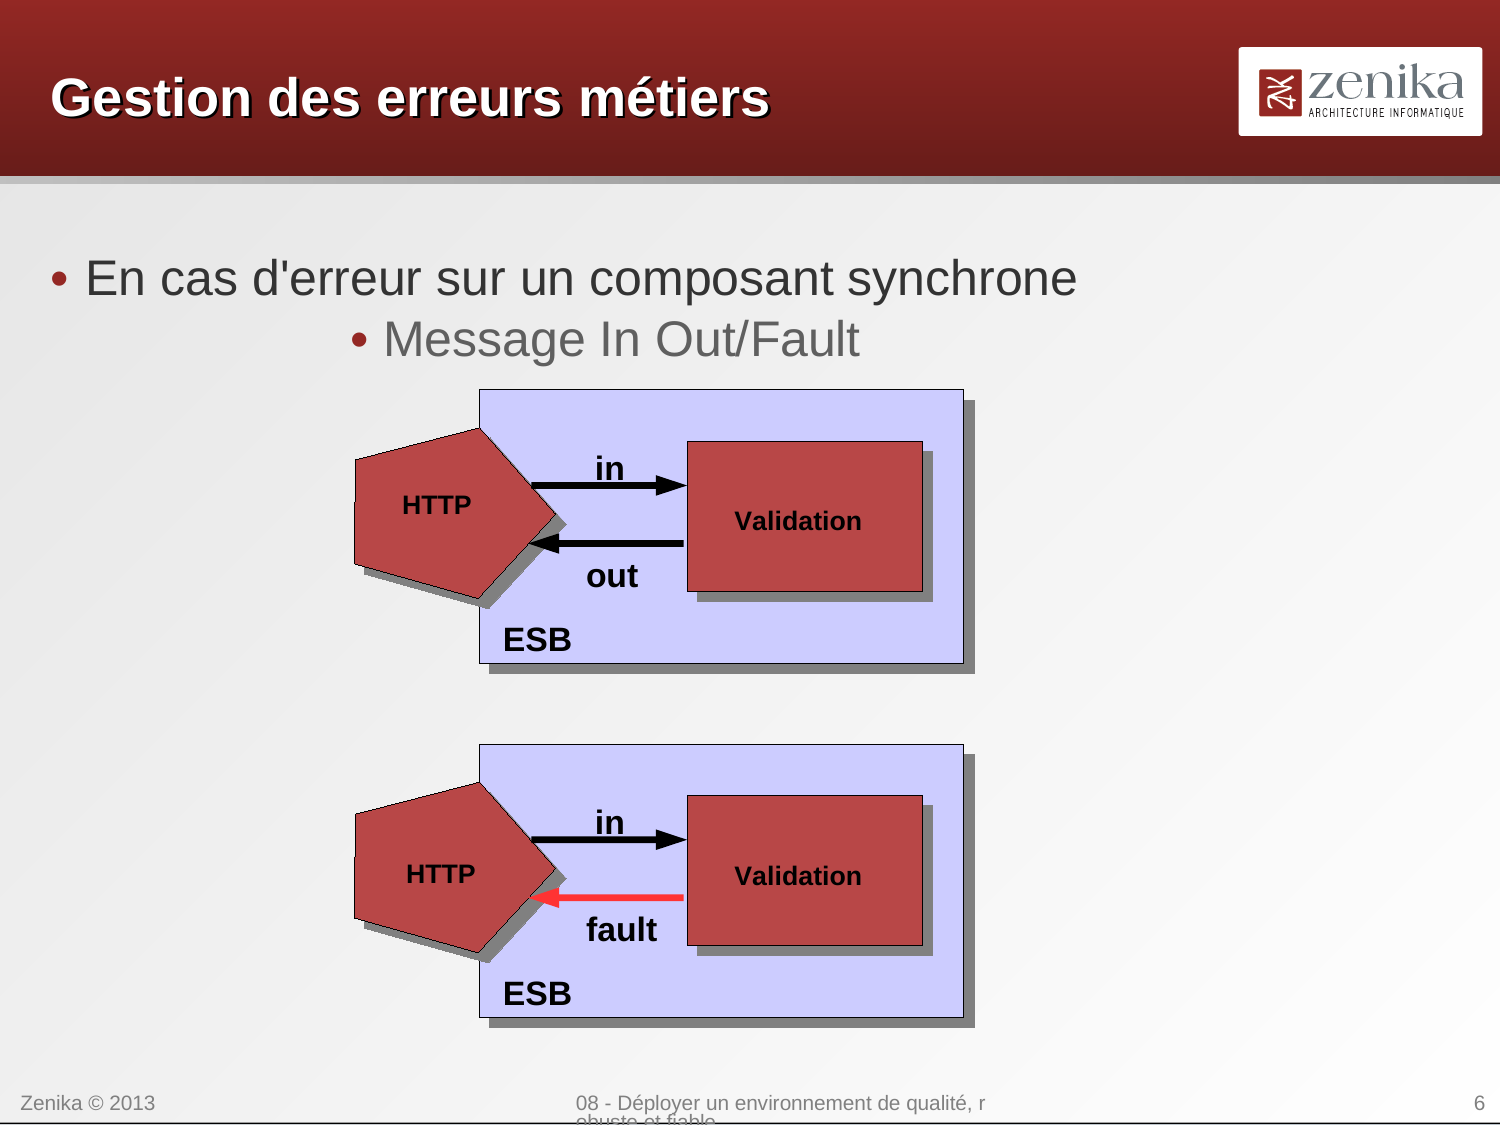

# Gestion des erreurs métiers
En cas d'erreur sur un composant synchrone
 Message In Out/Fault
in
HTTP
Validation
Validation SE
out
ESB
in
HTTP
Validation
Validation SE
fault
ESB